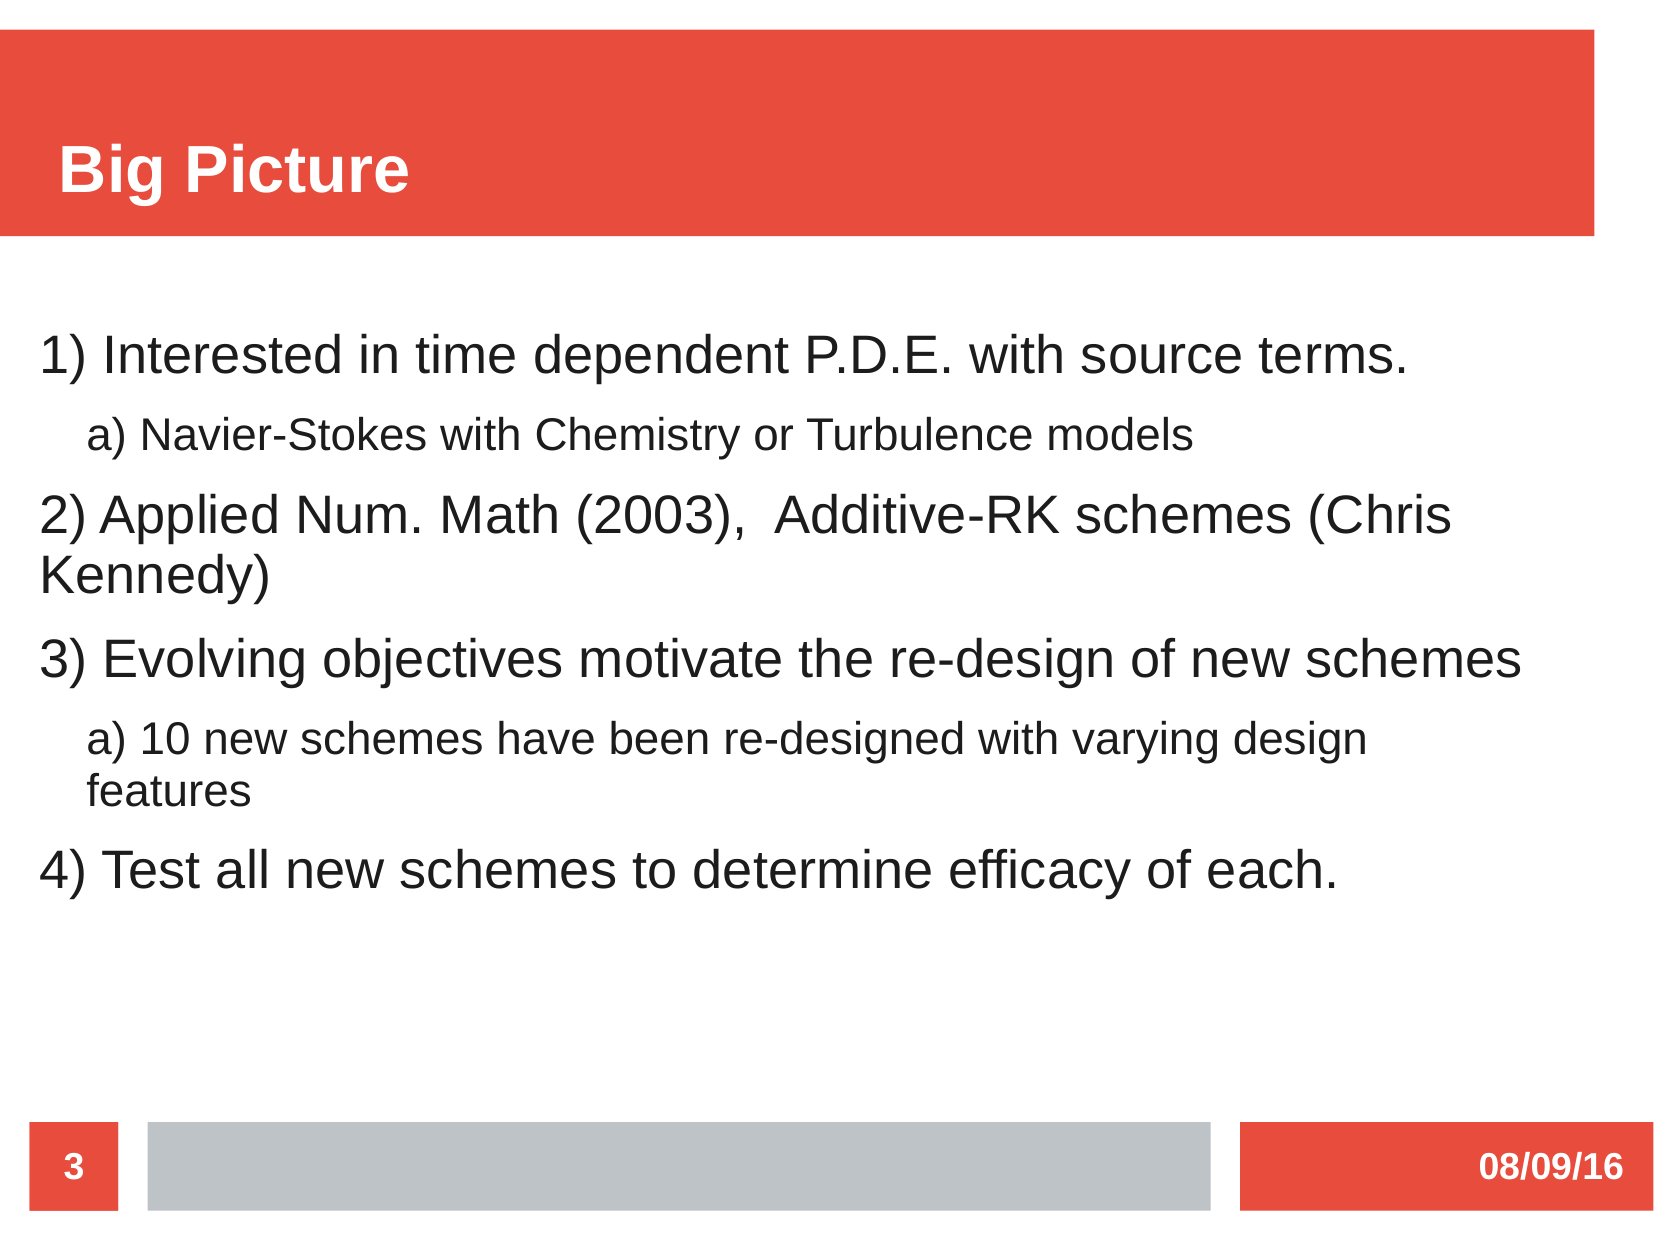

# Big Picture
1) Interested in time dependent P.D.E. with source terms.
a) Navier-Stokes with Chemistry or Turbulence models
2) Applied Num. Math (2003), Additive-RK schemes (Chris Kennedy)
3) Evolving objectives motivate the re-design of new schemes
a) 10 new schemes have been re-designed with varying design features
4) Test all new schemes to determine efficacy of each.
3
08/09/16